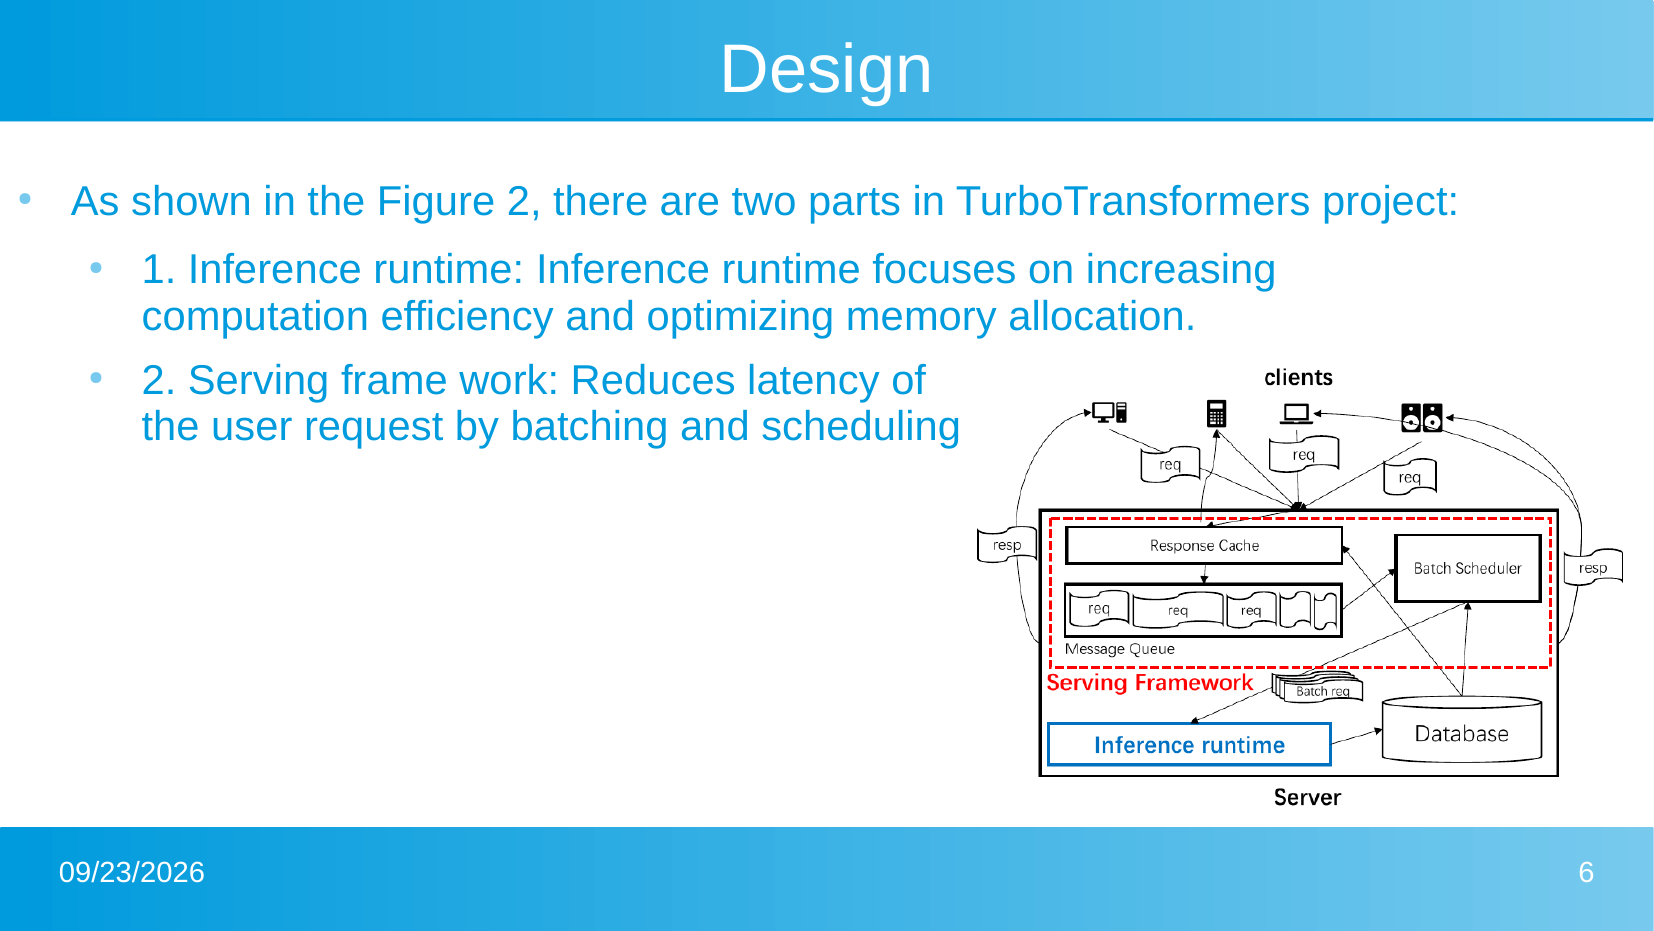

# Design
As shown in the Figure 2, there are two parts in TurboTransformers project:
1. Inference runtime: Inference runtime focuses on increasing computation efficiency and optimizing memory allocation.
2. Serving frame work: Reduces latency of
the user request by batching and scheduling
6